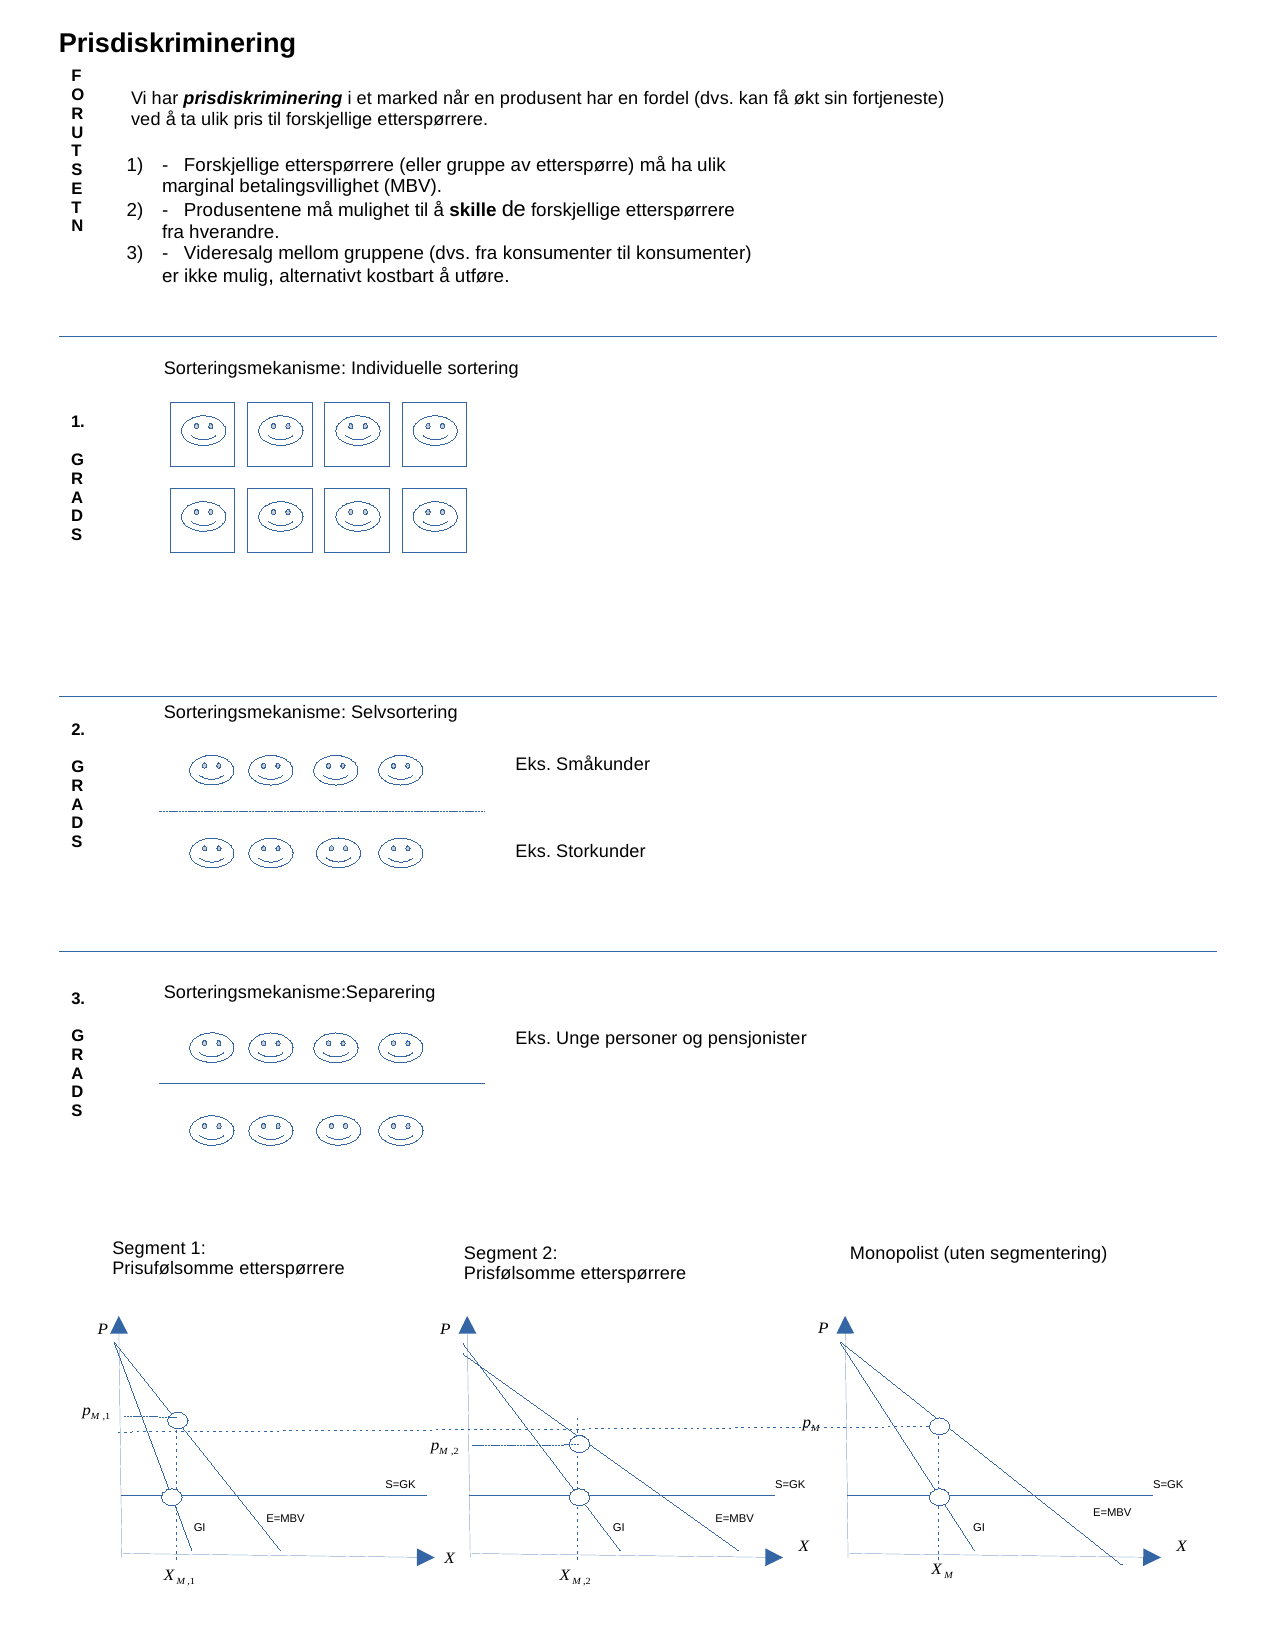

Prisdiskriminering
F
O
R
U
T
S
E
T
N
Vi har prisdiskriminering i et marked når en produsent har en fordel (dvs. kan få økt sin fortjeneste)
ved å ta ulik pris til forskjellige etterspørrere.
- Forskjellige etterspørrere (eller gruppe av etterspørre) må ha ulik marginal betalingsvillighet (MBV).
- Produsentene må mulighet til å skille de forskjellige etterspørrere fra hverandre.
- Videresalg mellom gruppene (dvs. fra konsumenter til konsumenter) er ikke mulig, alternativt kostbart å utføre.
Sorteringsmekanisme: Individuelle sortering
1.
G
R
A
D
S
Sorteringsmekanisme: Selvsortering
2.
G
R
A
D
S
Eks. Småkunder
Eks. Storkunder
Sorteringsmekanisme:Separering
3.
G
R
A
D
S
Eks. Unge personer og pensjonister
Segment 1:
Prisufølsomme etterspørrere
Segment 2:
Prisfølsomme etterspørrere
Monopolist (uten segmentering)
S=GK
S=GK
S=GK
E=MBV
E=MBV
E=MBV
GI
GI
GI